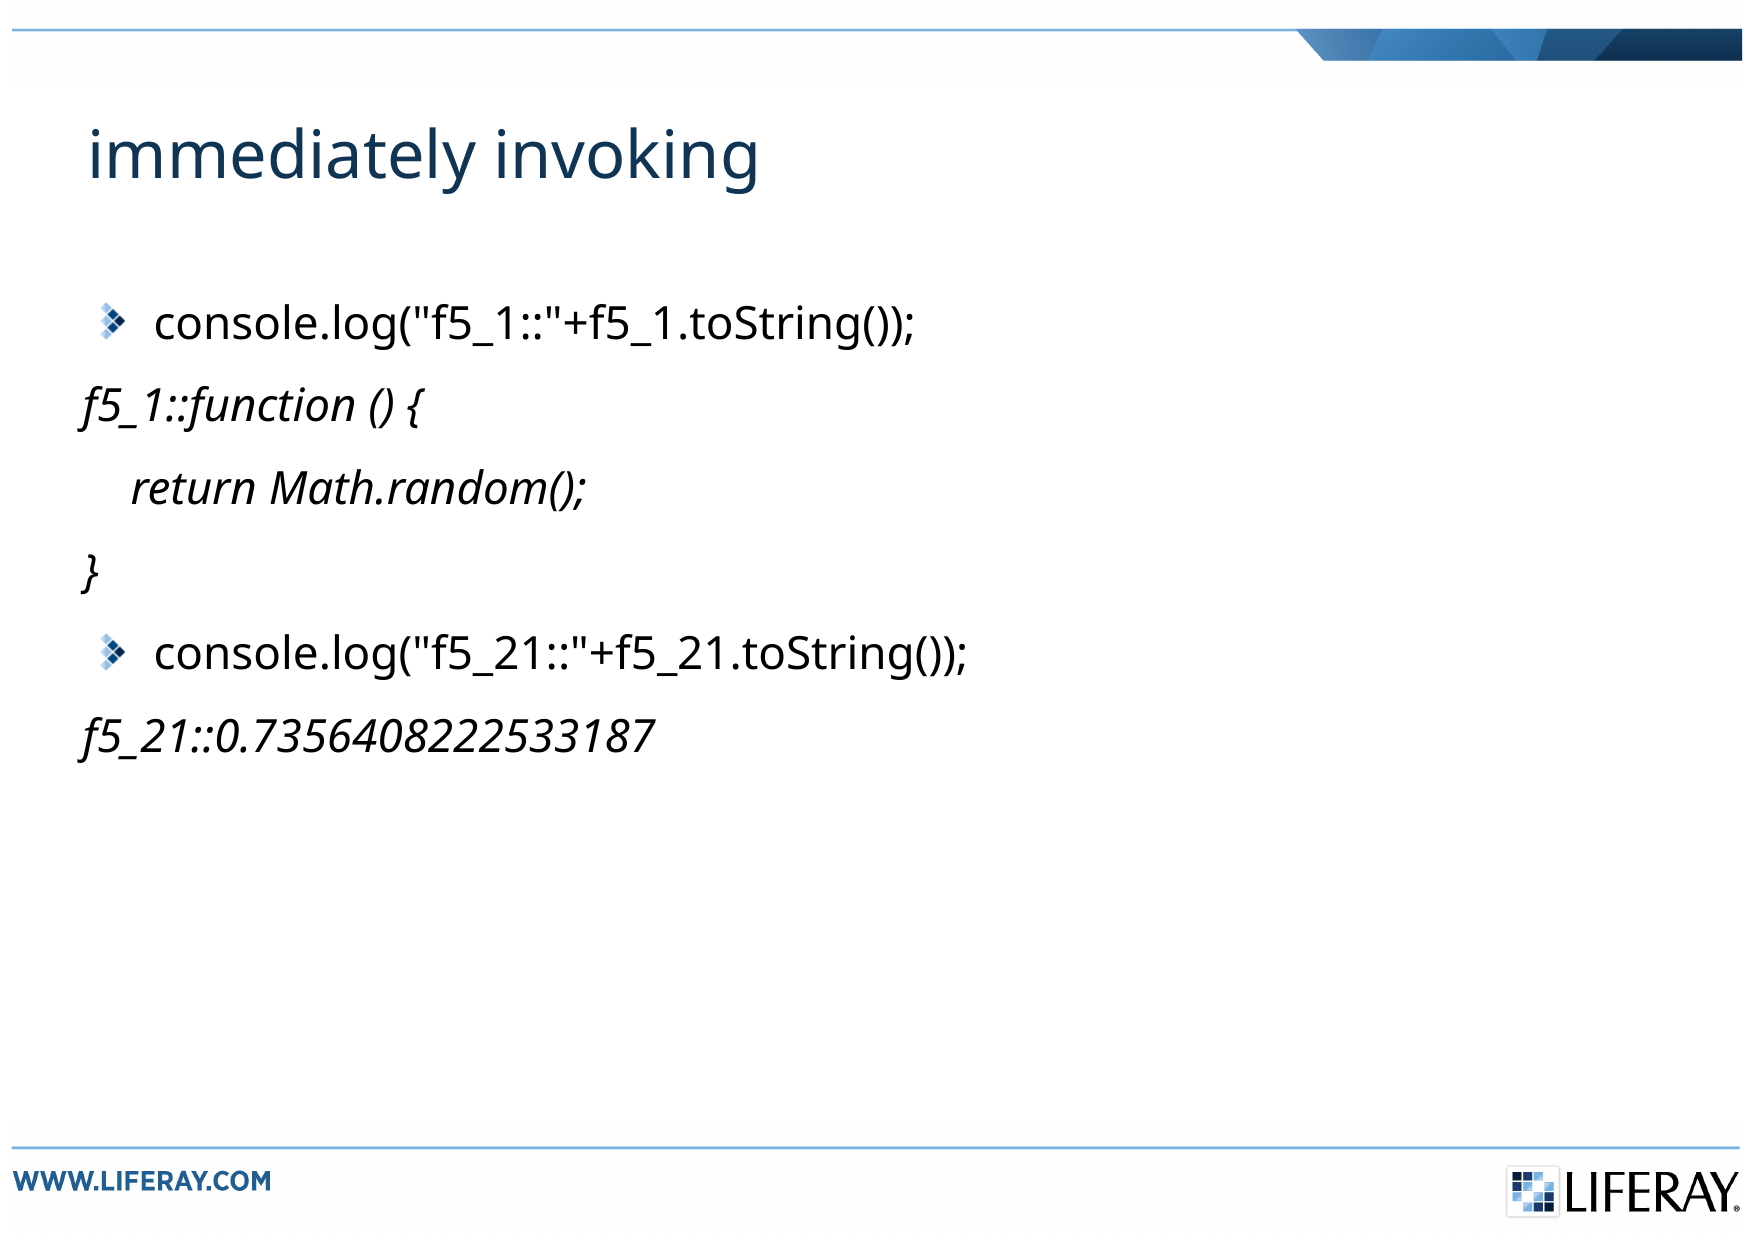

# immediately invoking
console.log("f5_1::"+f5_1.toString());
f5_1::function () {
 return Math.random();
}
console.log("f5_21::"+f5_21.toString());
f5_21::0.7356408222533187